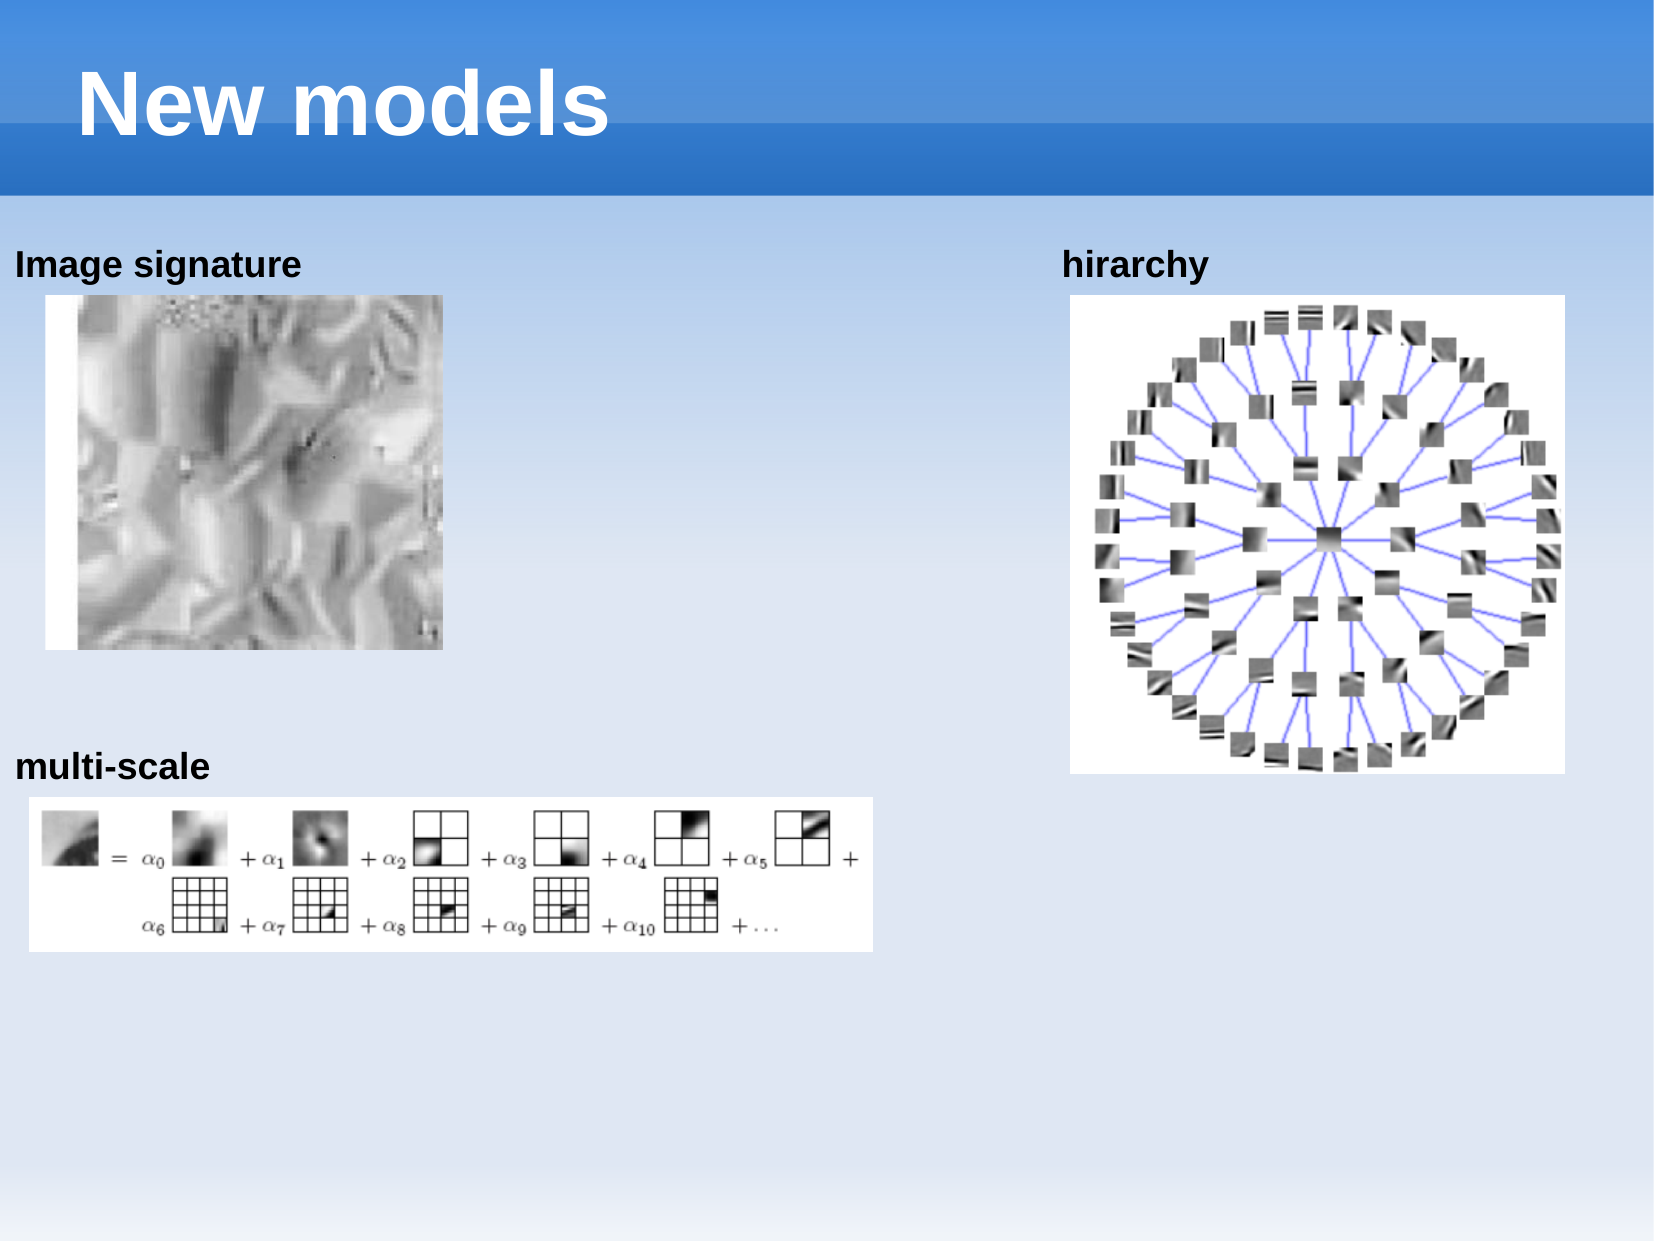

# New models
Image signature
hirarchy
multi-scale